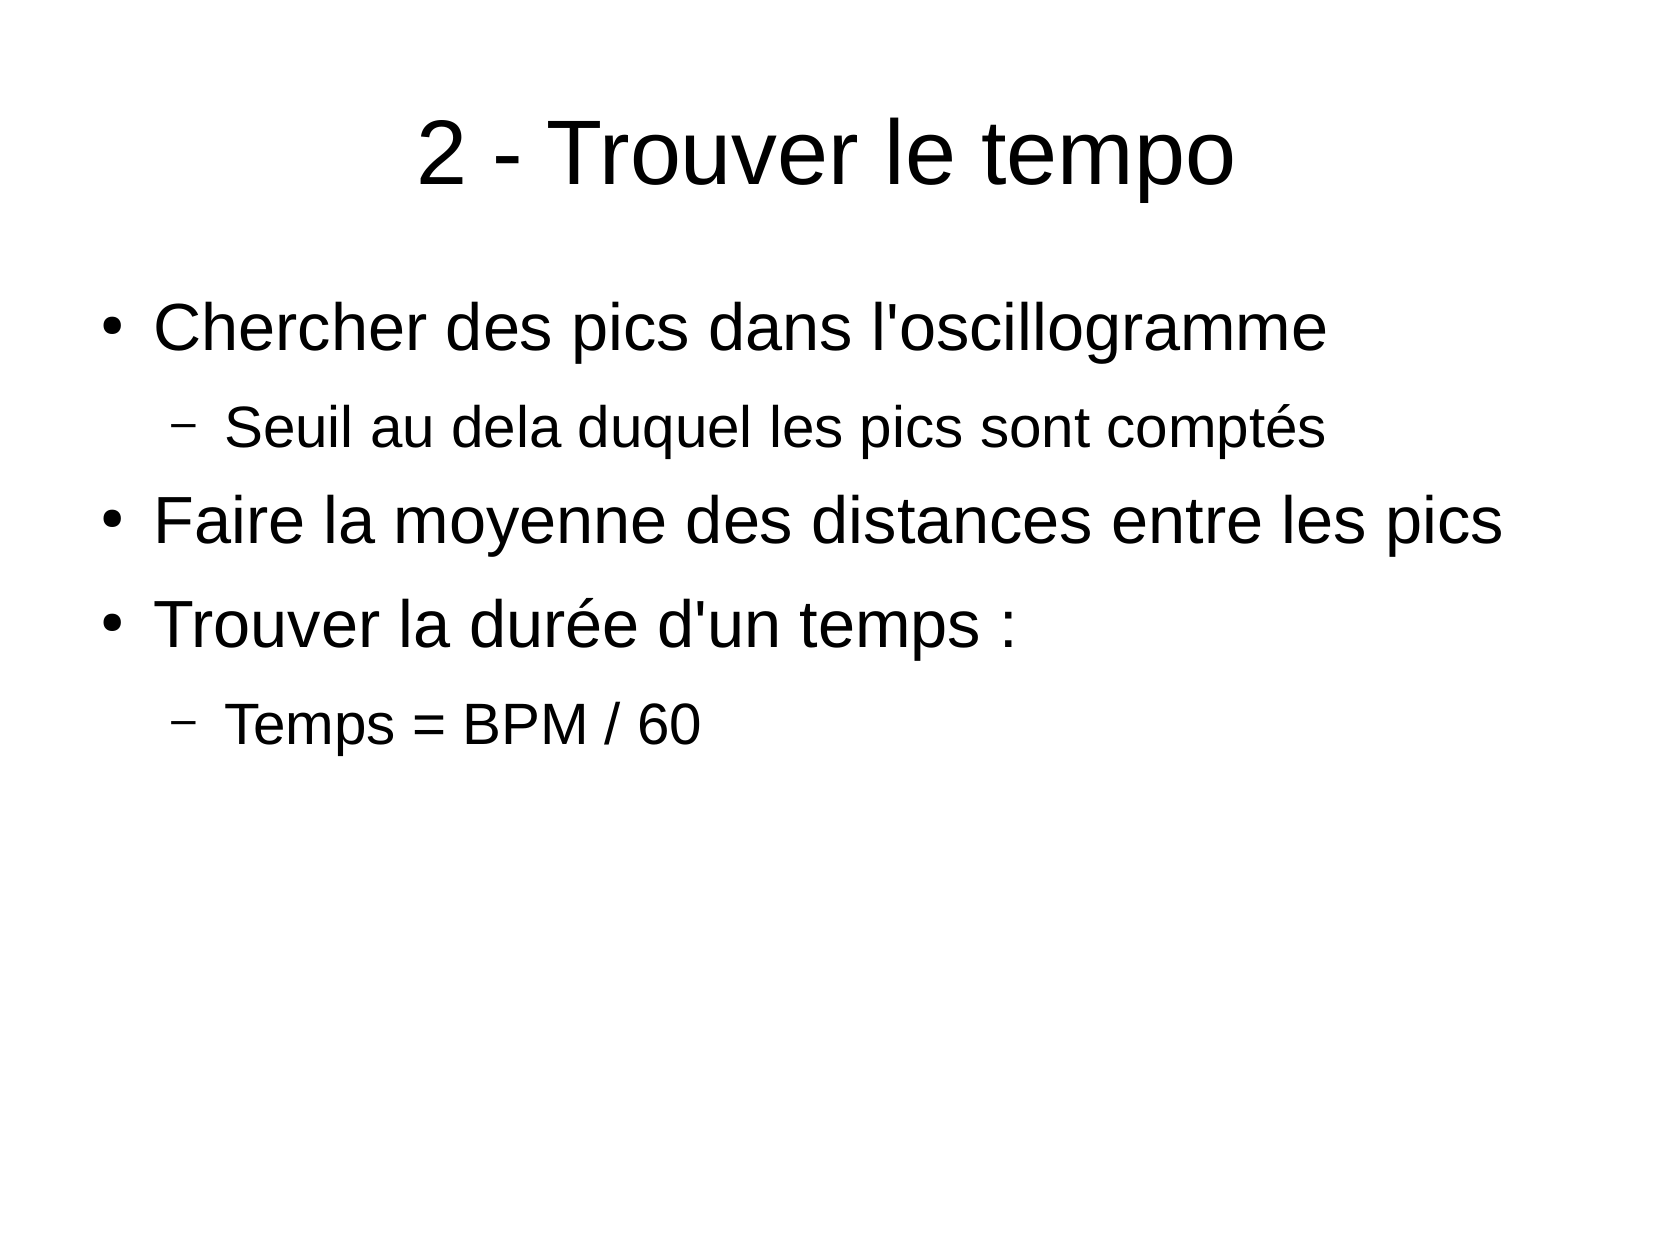

# 2 - Trouver le tempo
Chercher des pics dans l'oscillogramme
Seuil au dela duquel les pics sont comptés
Faire la moyenne des distances entre les pics
Trouver la durée d'un temps :
Temps = BPM / 60